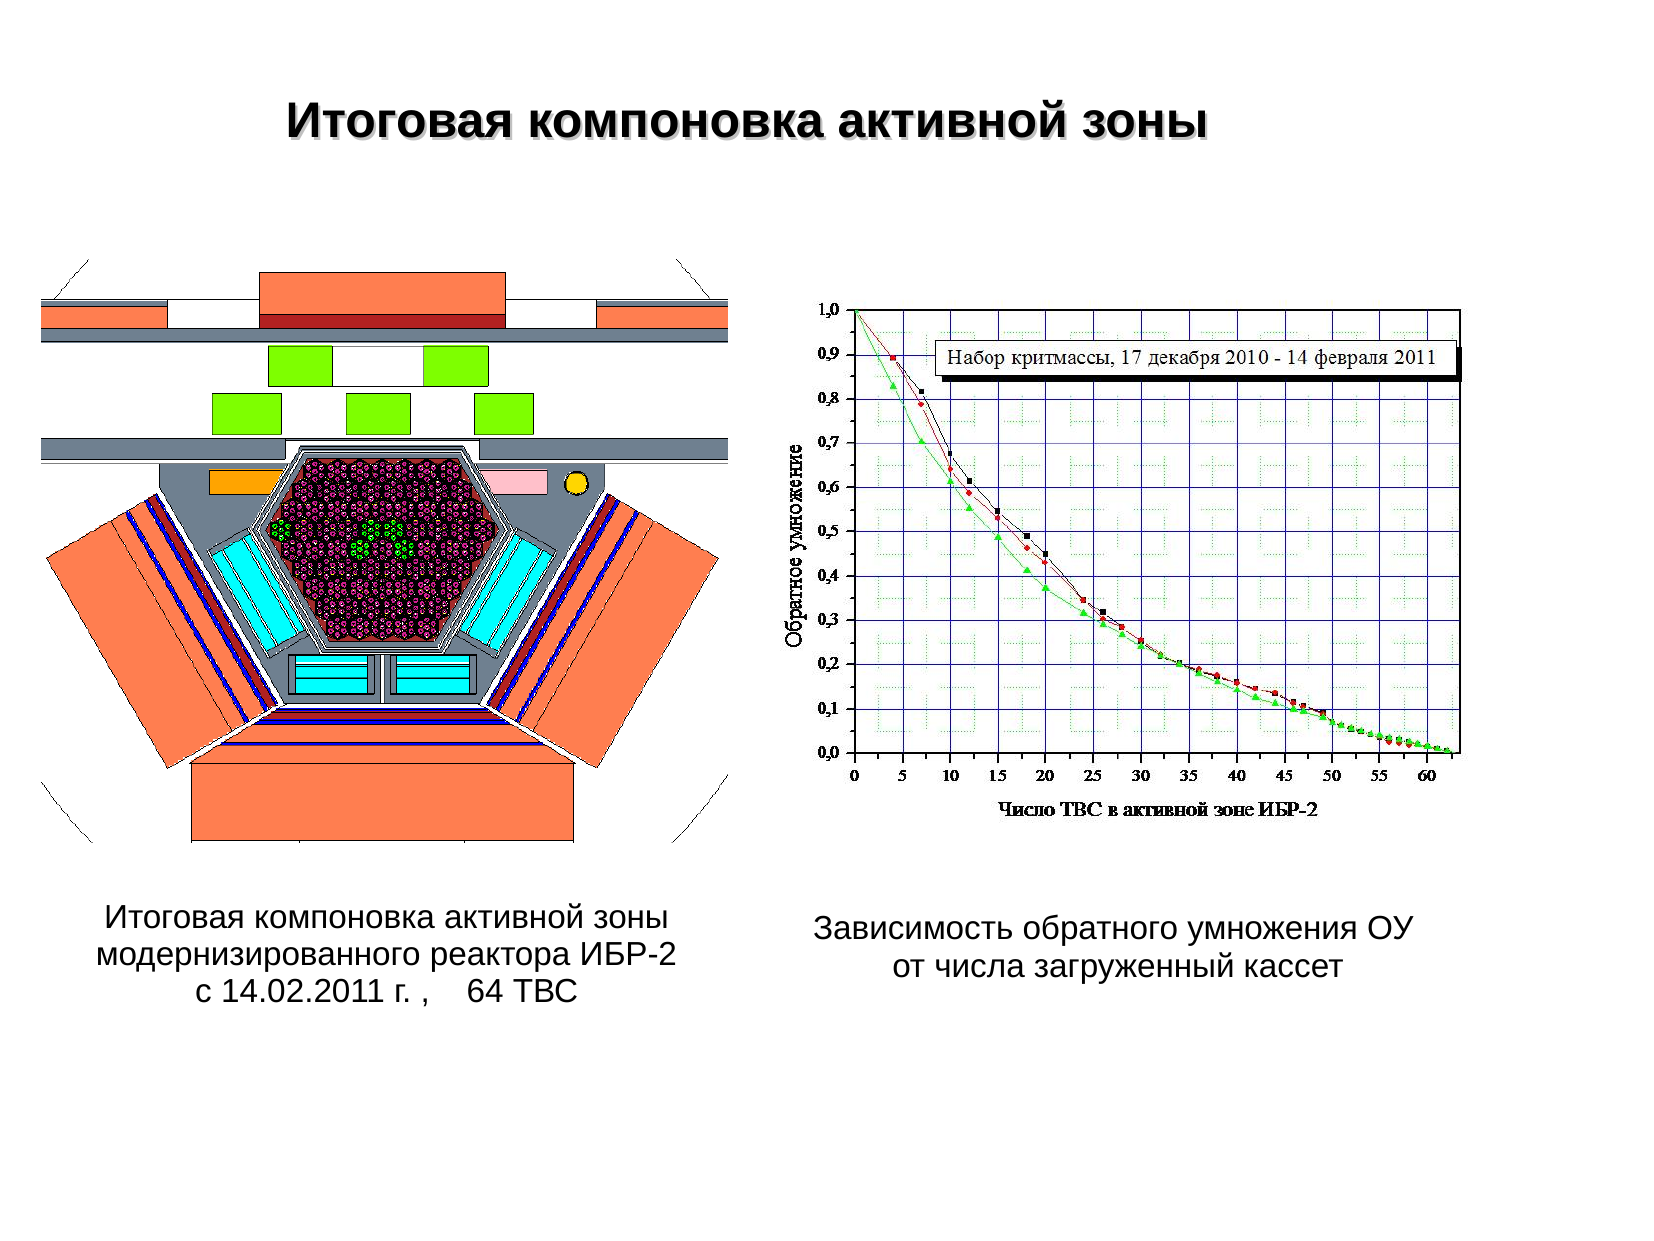

# Итоговая компоновка активной зоны
Итоговая компоновка активной зоны
модернизированного реактора ИБР-2
с 14.02.2011 г. , 64 ТВС
Зависимость обратного умножения ОУ
от числа загруженный кассет